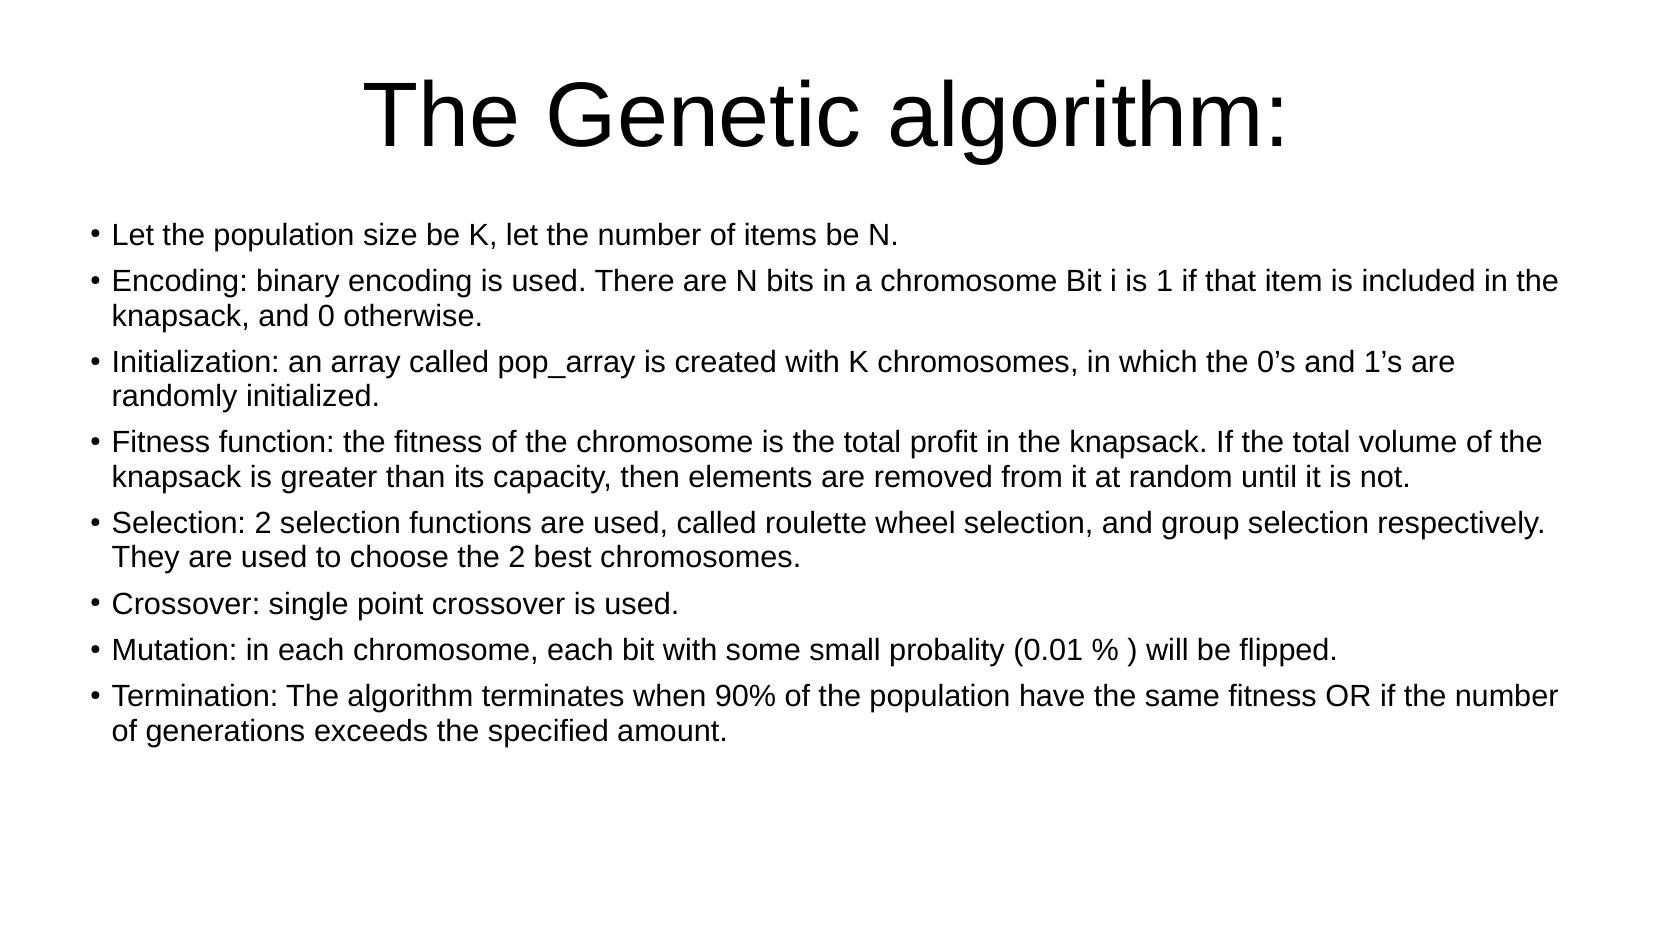

# The Genetic algorithm:
Let the population size be K, let the number of items be N.
Encoding: binary encoding is used. There are N bits in a chromosome Bit i is 1 if that item is included in the knapsack, and 0 otherwise.
Initialization: an array called pop_array is created with K chromosomes, in which the 0’s and 1’s are randomly initialized.
Fitness function: the fitness of the chromosome is the total profit in the knapsack. If the total volume of the knapsack is greater than its capacity, then elements are removed from it at random until it is not.
Selection: 2 selection functions are used, called roulette wheel selection, and group selection respectively. They are used to choose the 2 best chromosomes.
Crossover: single point crossover is used.
Mutation: in each chromosome, each bit with some small probality (0.01 % ) will be flipped.
Termination: The algorithm terminates when 90% of the population have the same fitness OR if the number of generations exceeds the specified amount.